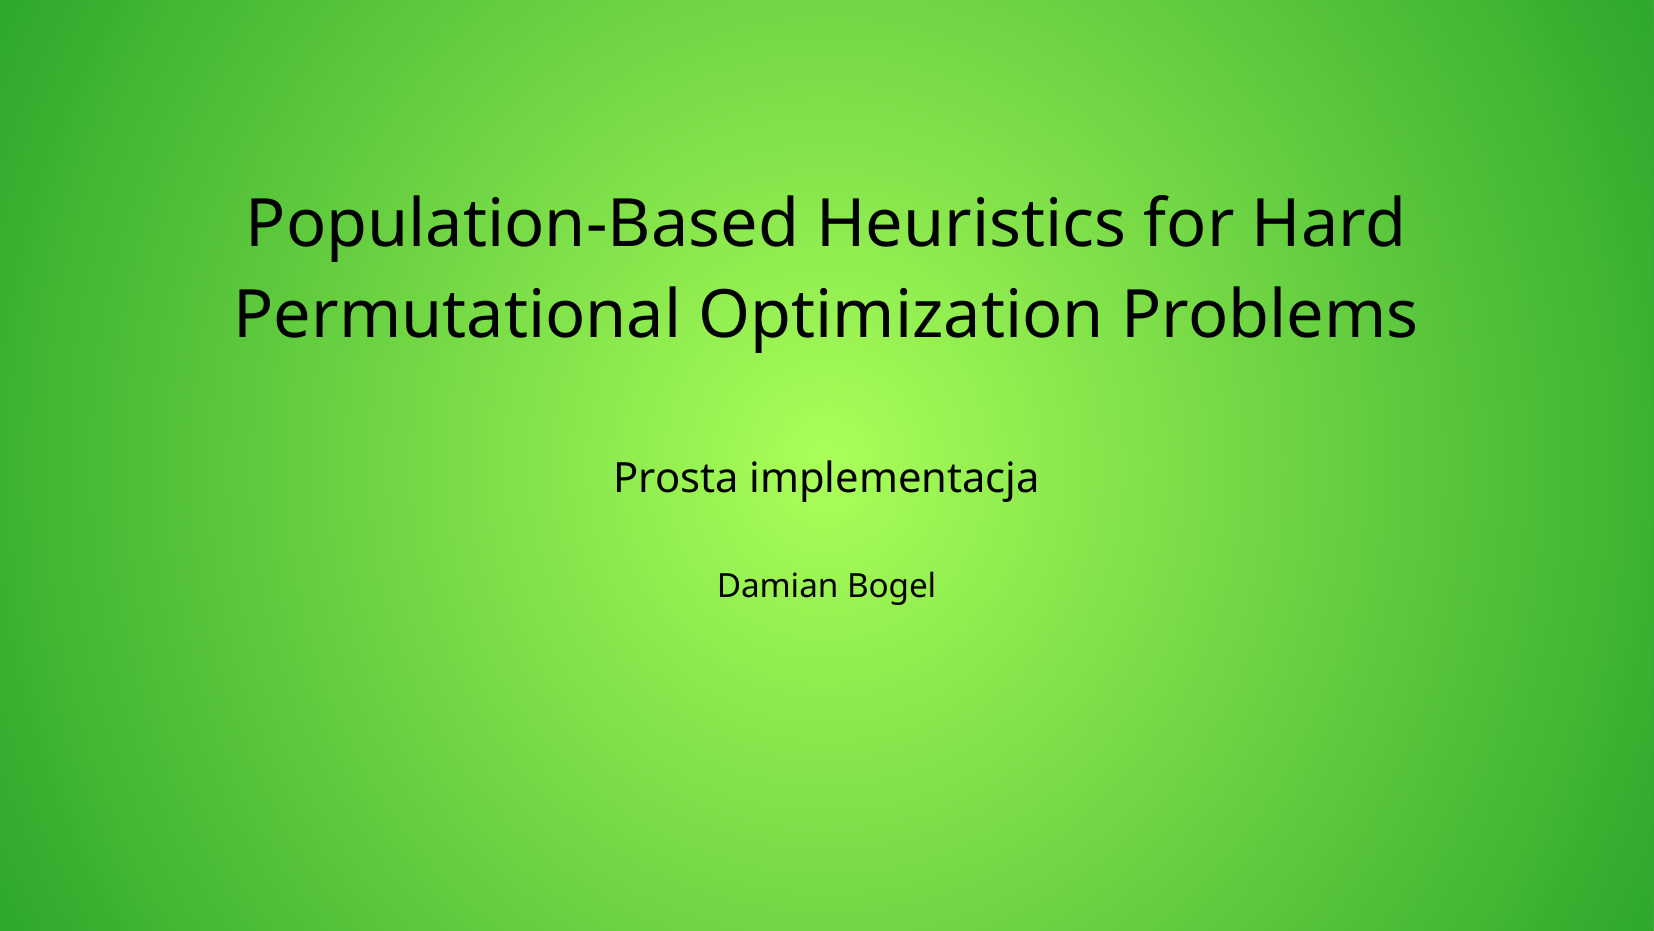

# Population-Based Heuristics for Hard Permutational Optimization Problems
Prosta implementacja
Damian Bogel